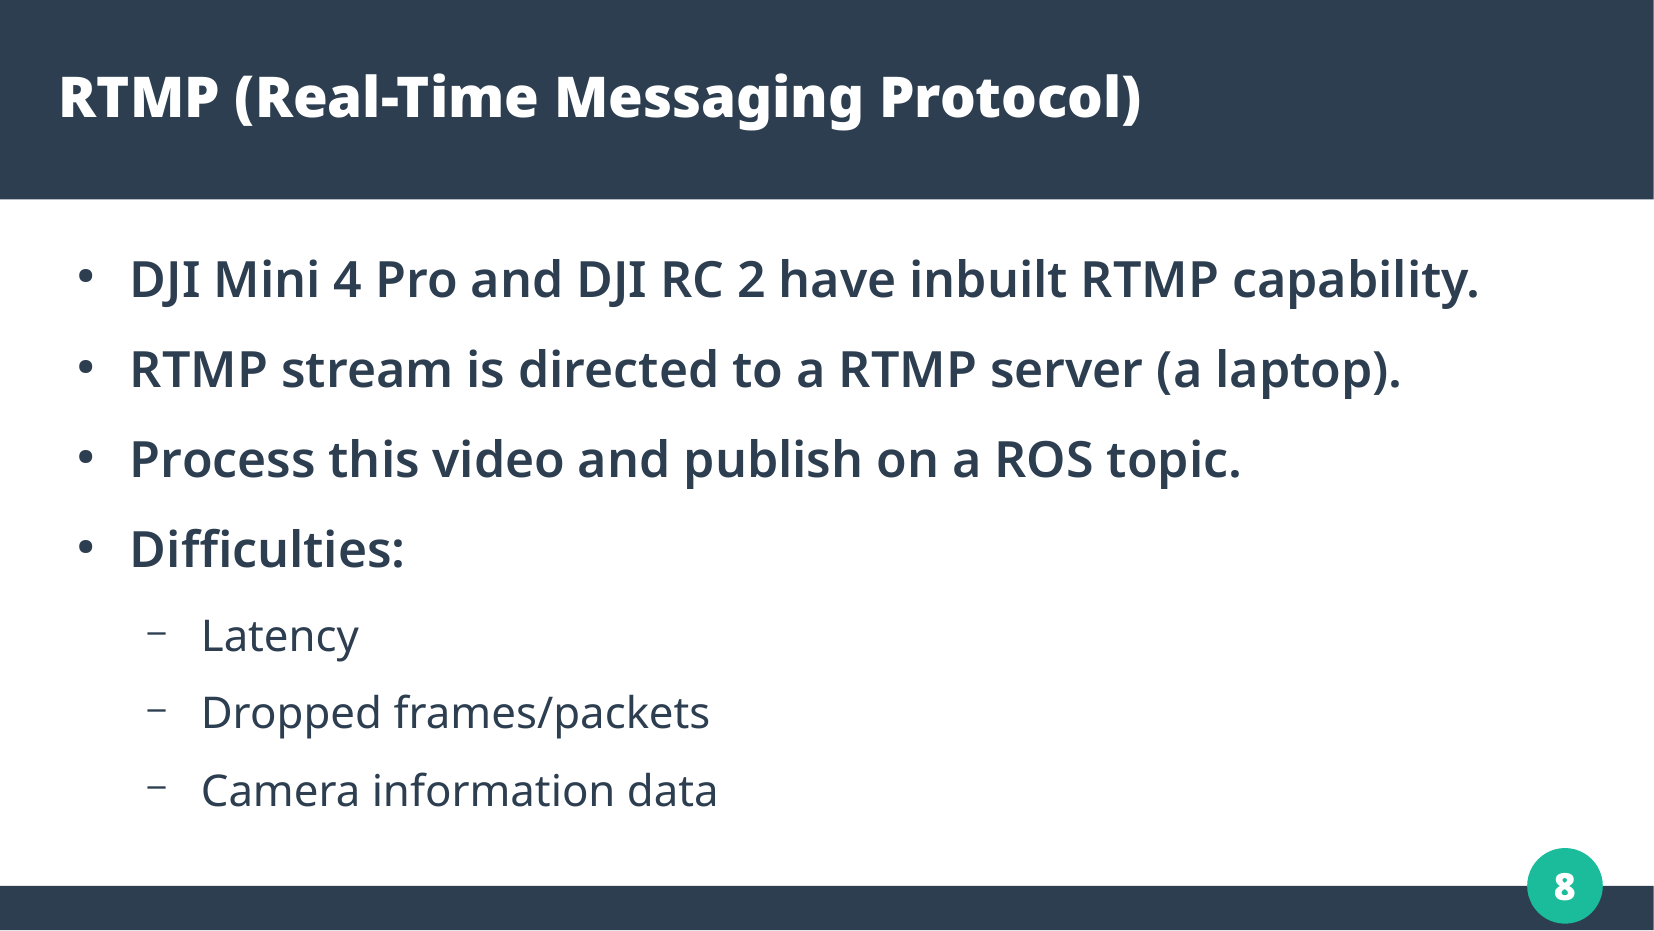

# RTMP (Real-Time Messaging Protocol)
DJI Mini 4 Pro and DJI RC 2 have inbuilt RTMP capability.
RTMP stream is directed to a RTMP server (a laptop).
Process this video and publish on a ROS topic.
Difficulties:
Latency
Dropped frames/packets
Camera information data